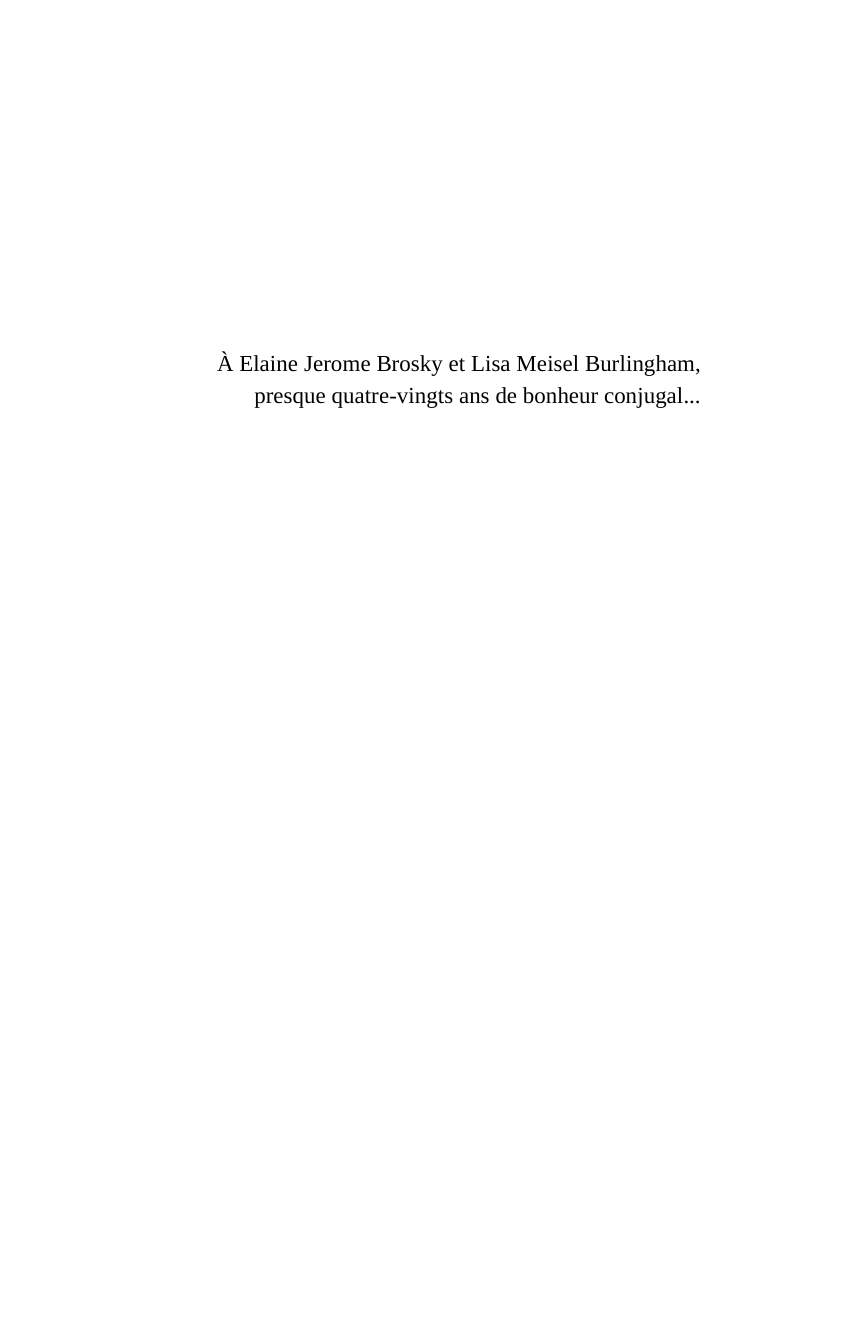

À Elaine Jerome Brosky et Lisa Meisel Burlingham, presque quatre-vingts ans de bonheur conjugal...